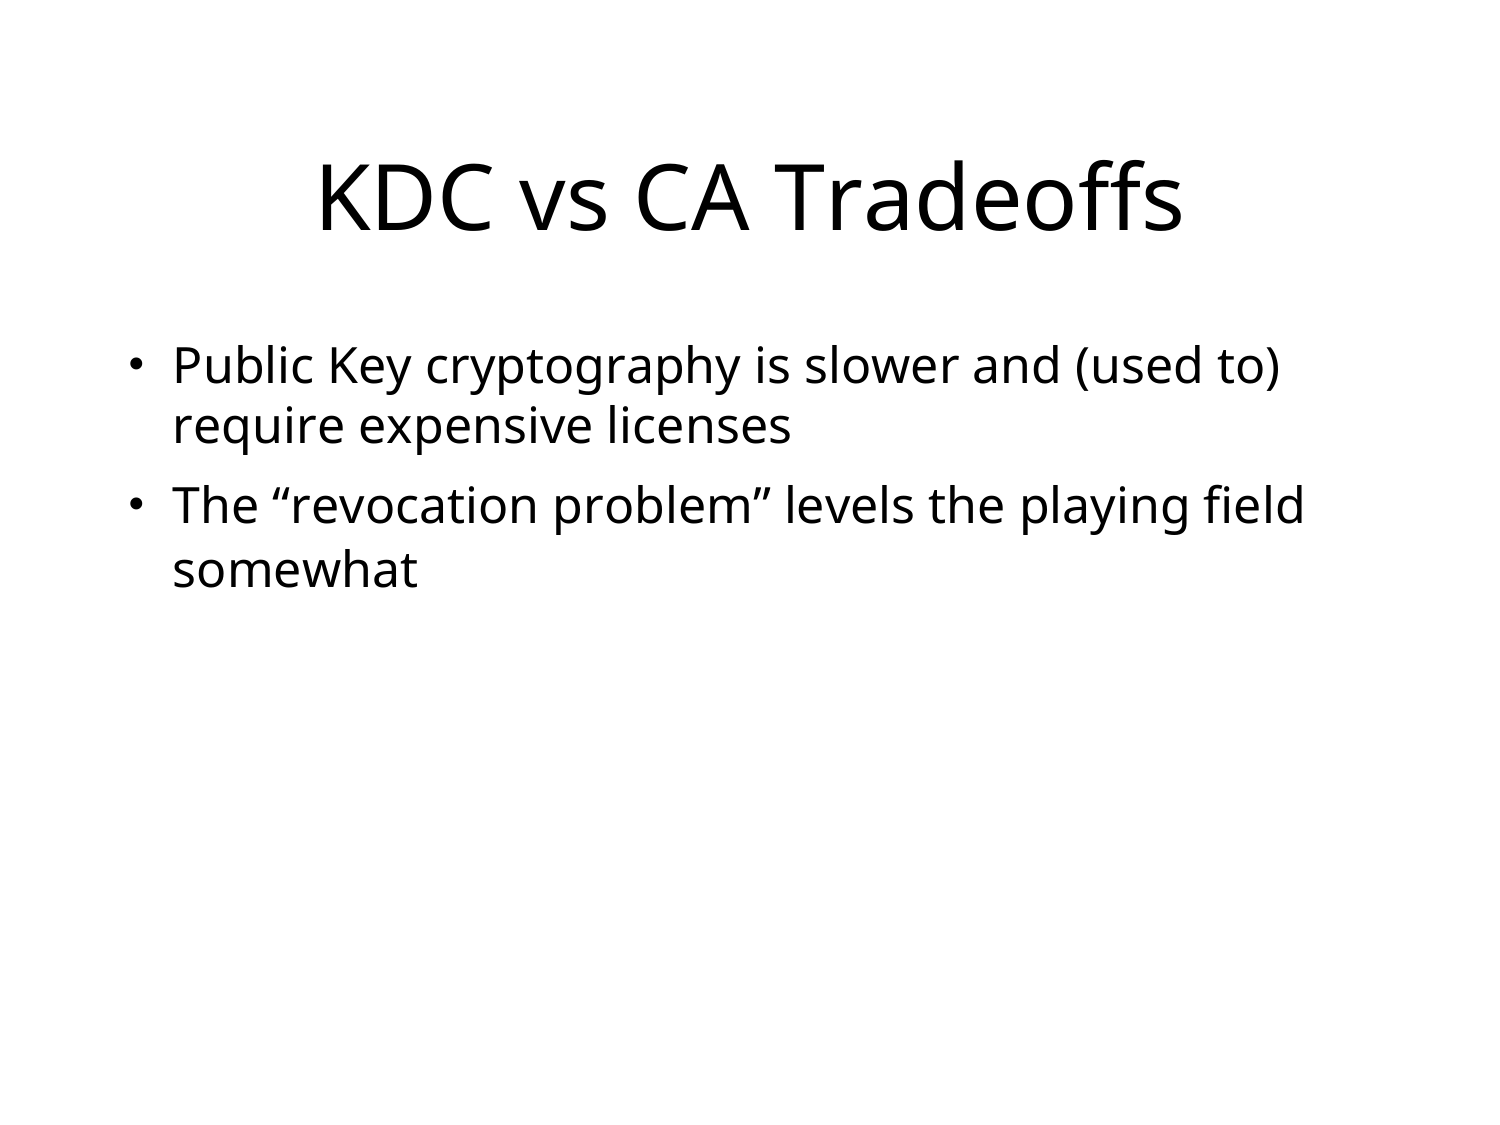

# KDC vs CA Tradeoffs
Public Key cryptography is slower and (used to) require expensive licenses
The “revocation problem” levels the playing field somewhat